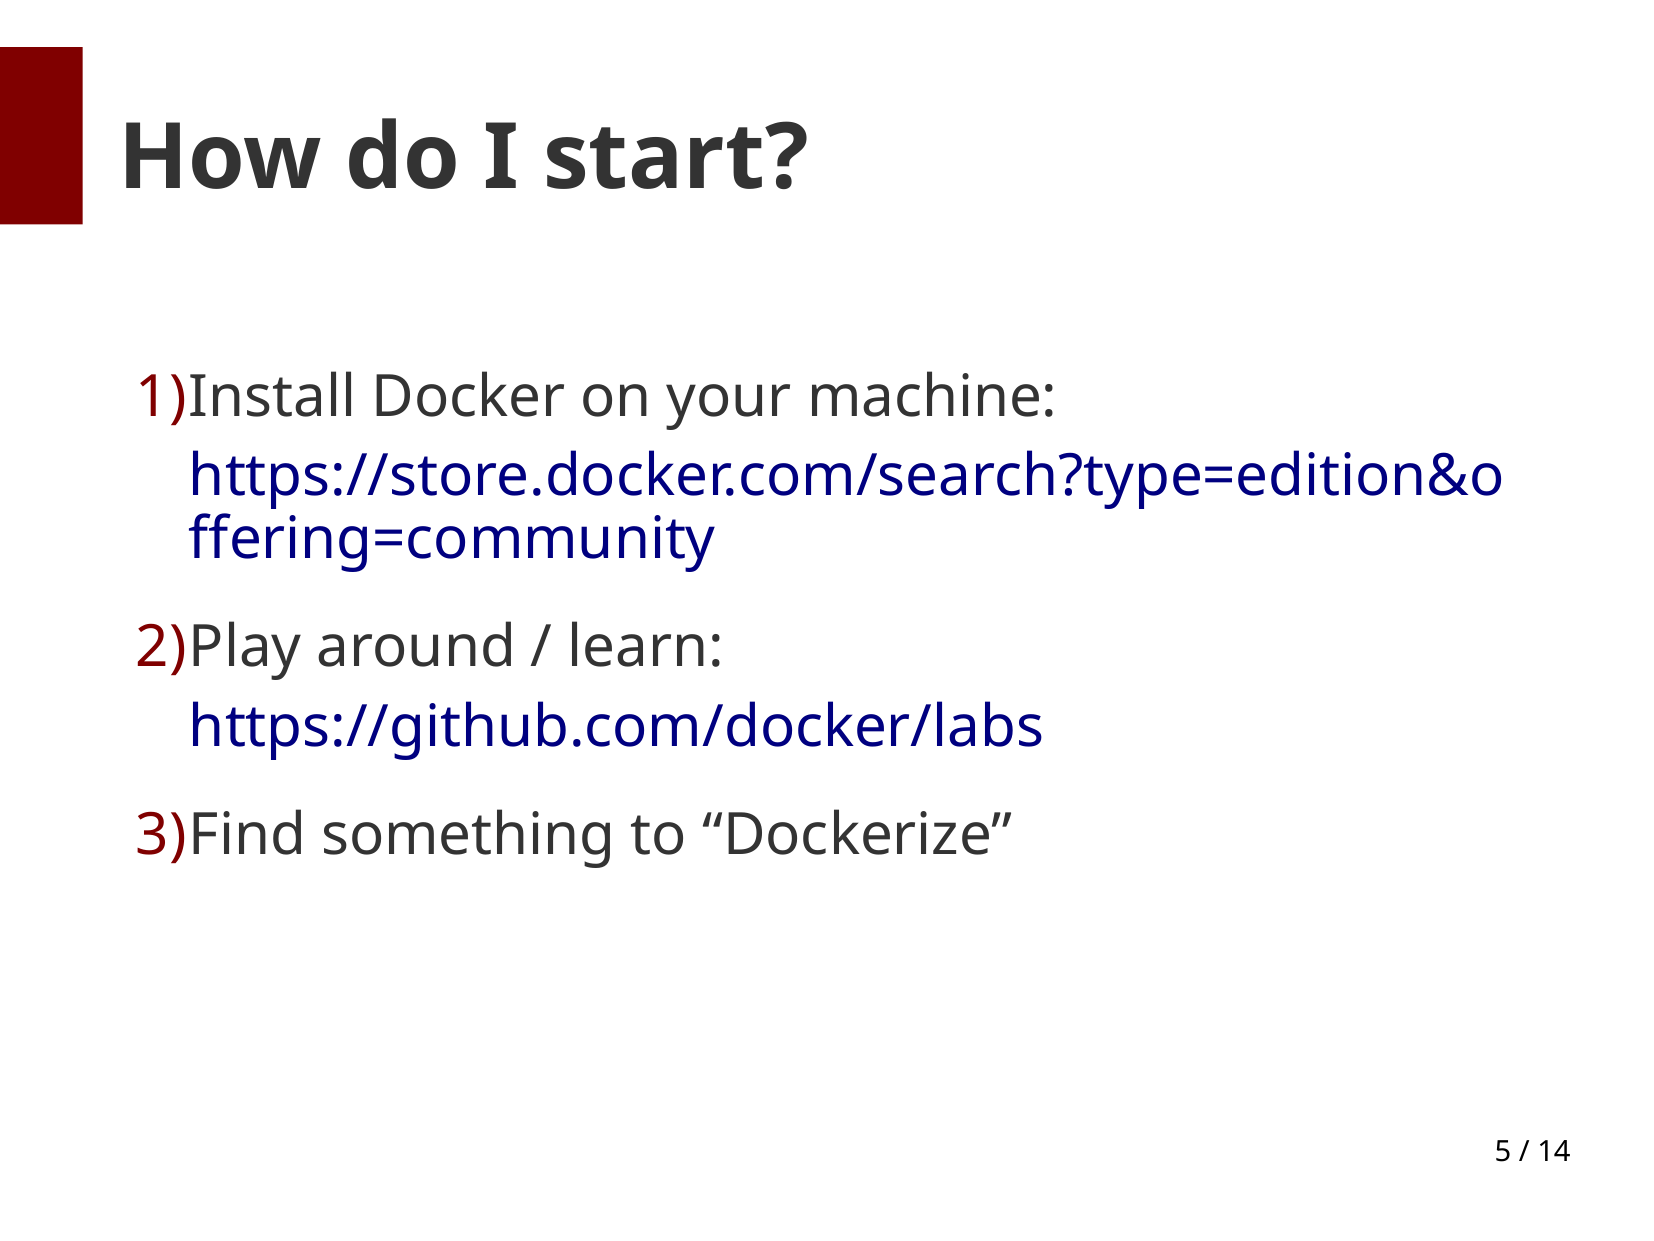

# How do I start?
Install Docker on your machine: https://store.docker.com/search?type=edition&offering=community
Play around / learn: https://github.com/docker/labs
Find something to “Dockerize”
5